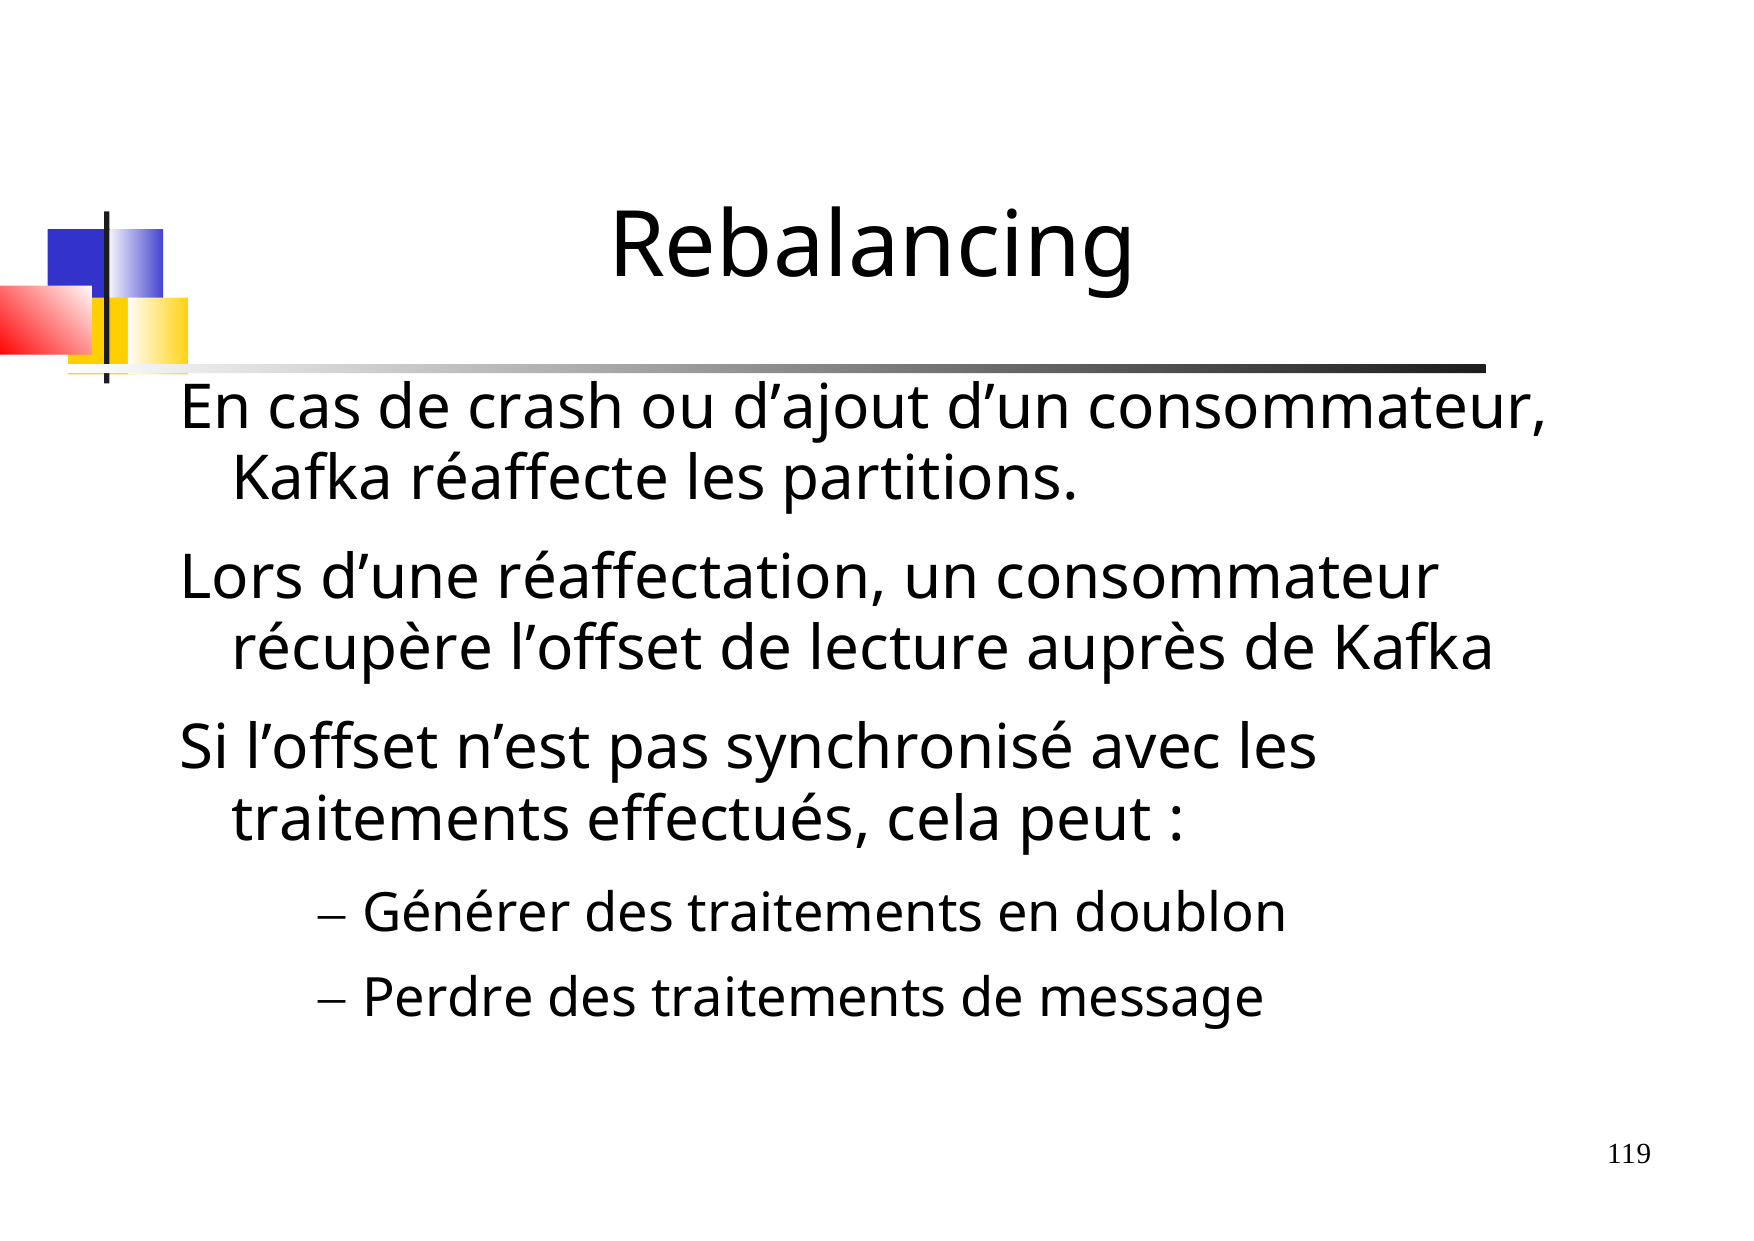

# Rebalancing
En cas de crash ou d’ajout d’un consommateur, Kafka réaffecte les partitions.
Lors d’une réaffectation, un consommateur récupère l’offset de lecture auprès de Kafka
Si l’offset n’est pas synchronisé avec les traitements effectués, cela peut :
Générer des traitements en doublon
Perdre des traitements de message